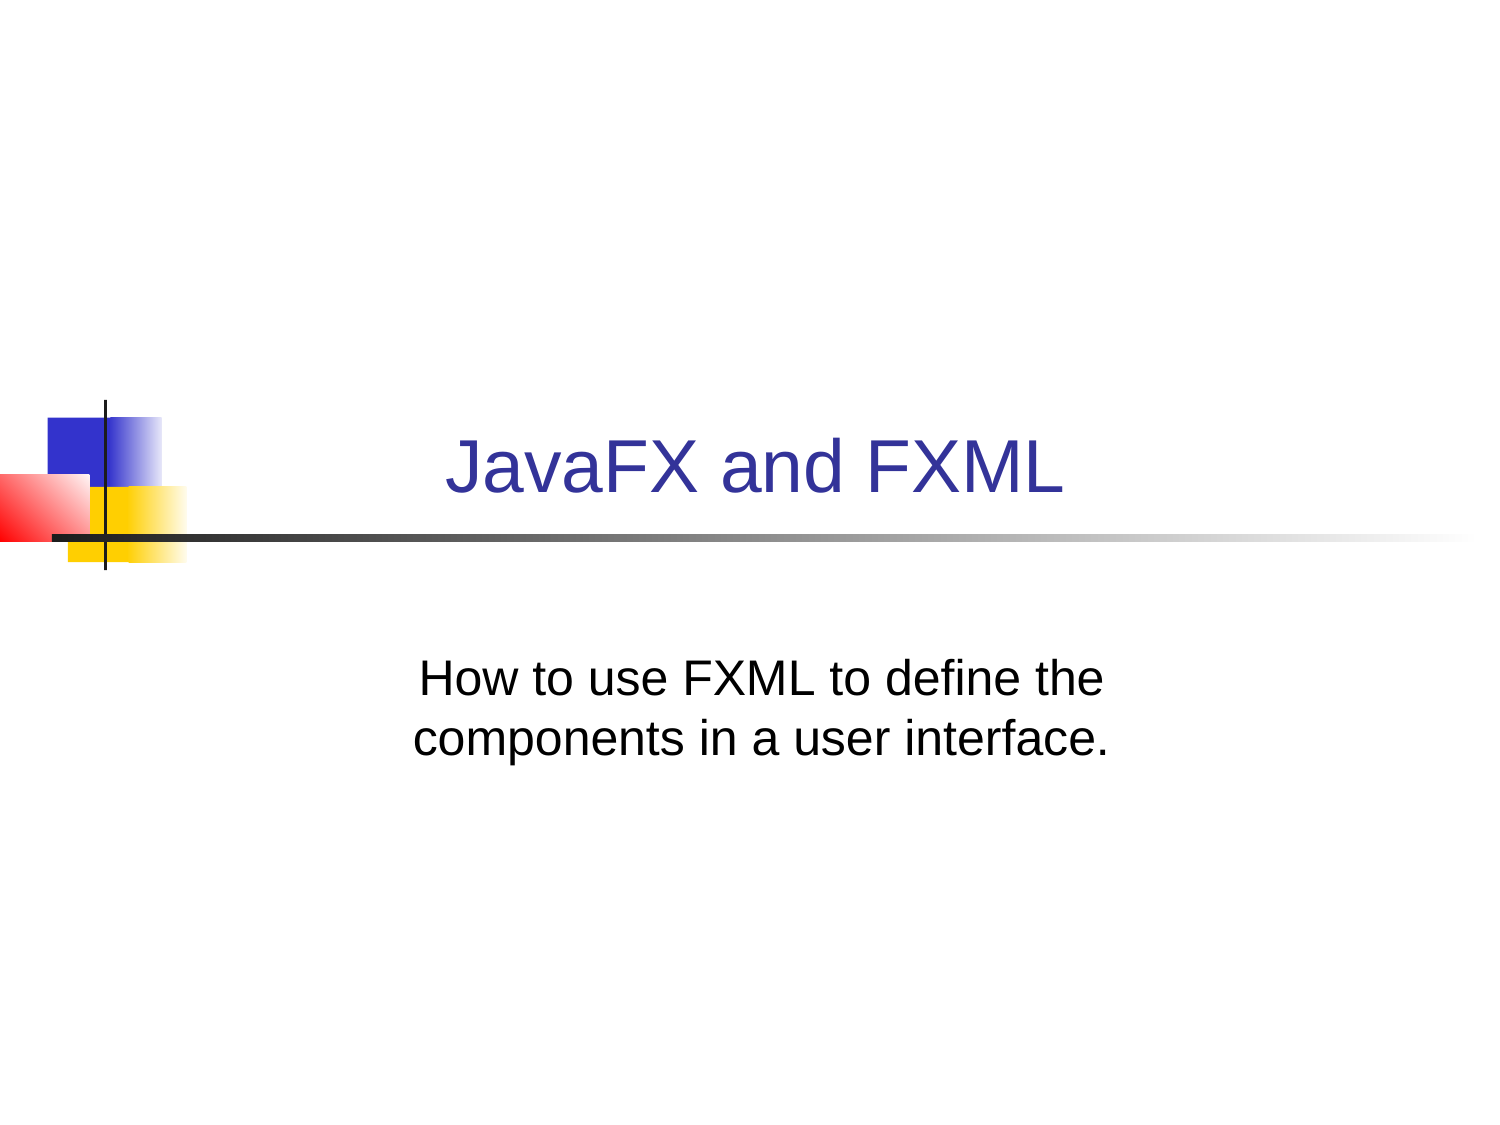

# JavaFX and FXML
How to use FXML to define the components in a user interface.